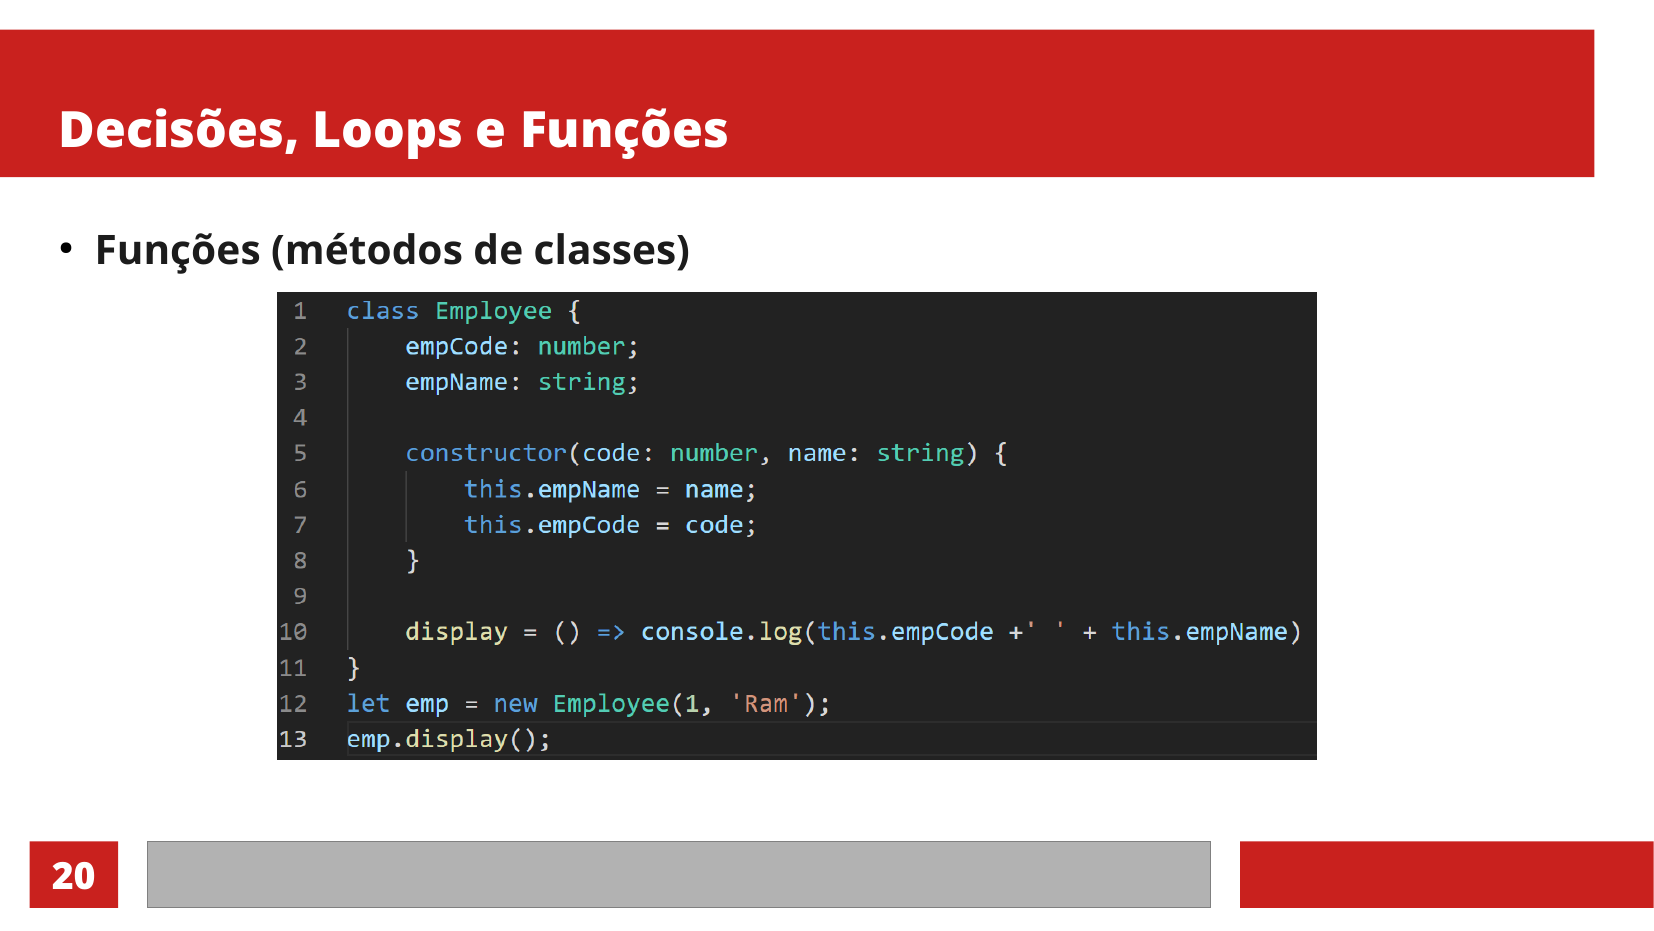

# Decisões, Loops e Funções
Funções (métodos de classes)
20